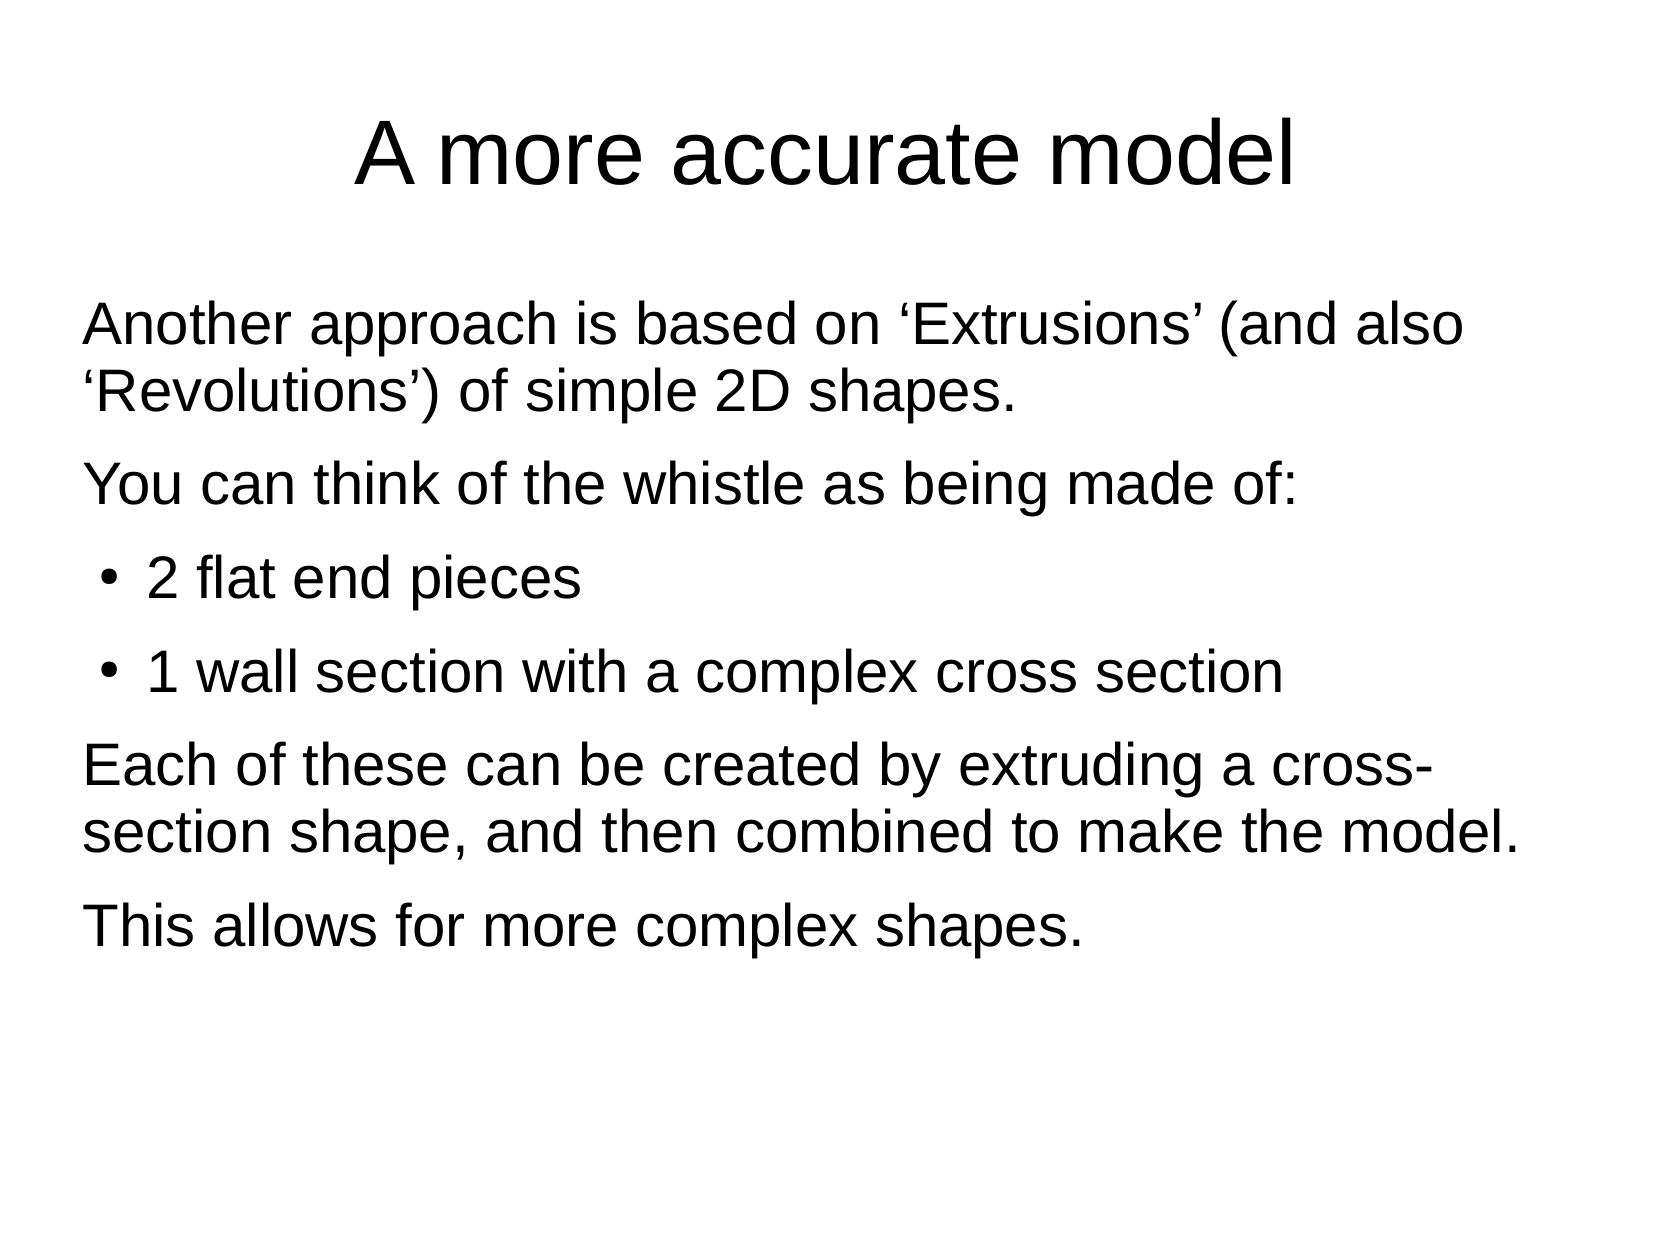

# A more accurate model
Another approach is based on ‘Extrusions’ (and also ‘Revolutions’) of simple 2D shapes.
You can think of the whistle as being made of:
2 flat end pieces
1 wall section with a complex cross section
Each of these can be created by extruding a cross-section shape, and then combined to make the model.
This allows for more complex shapes.